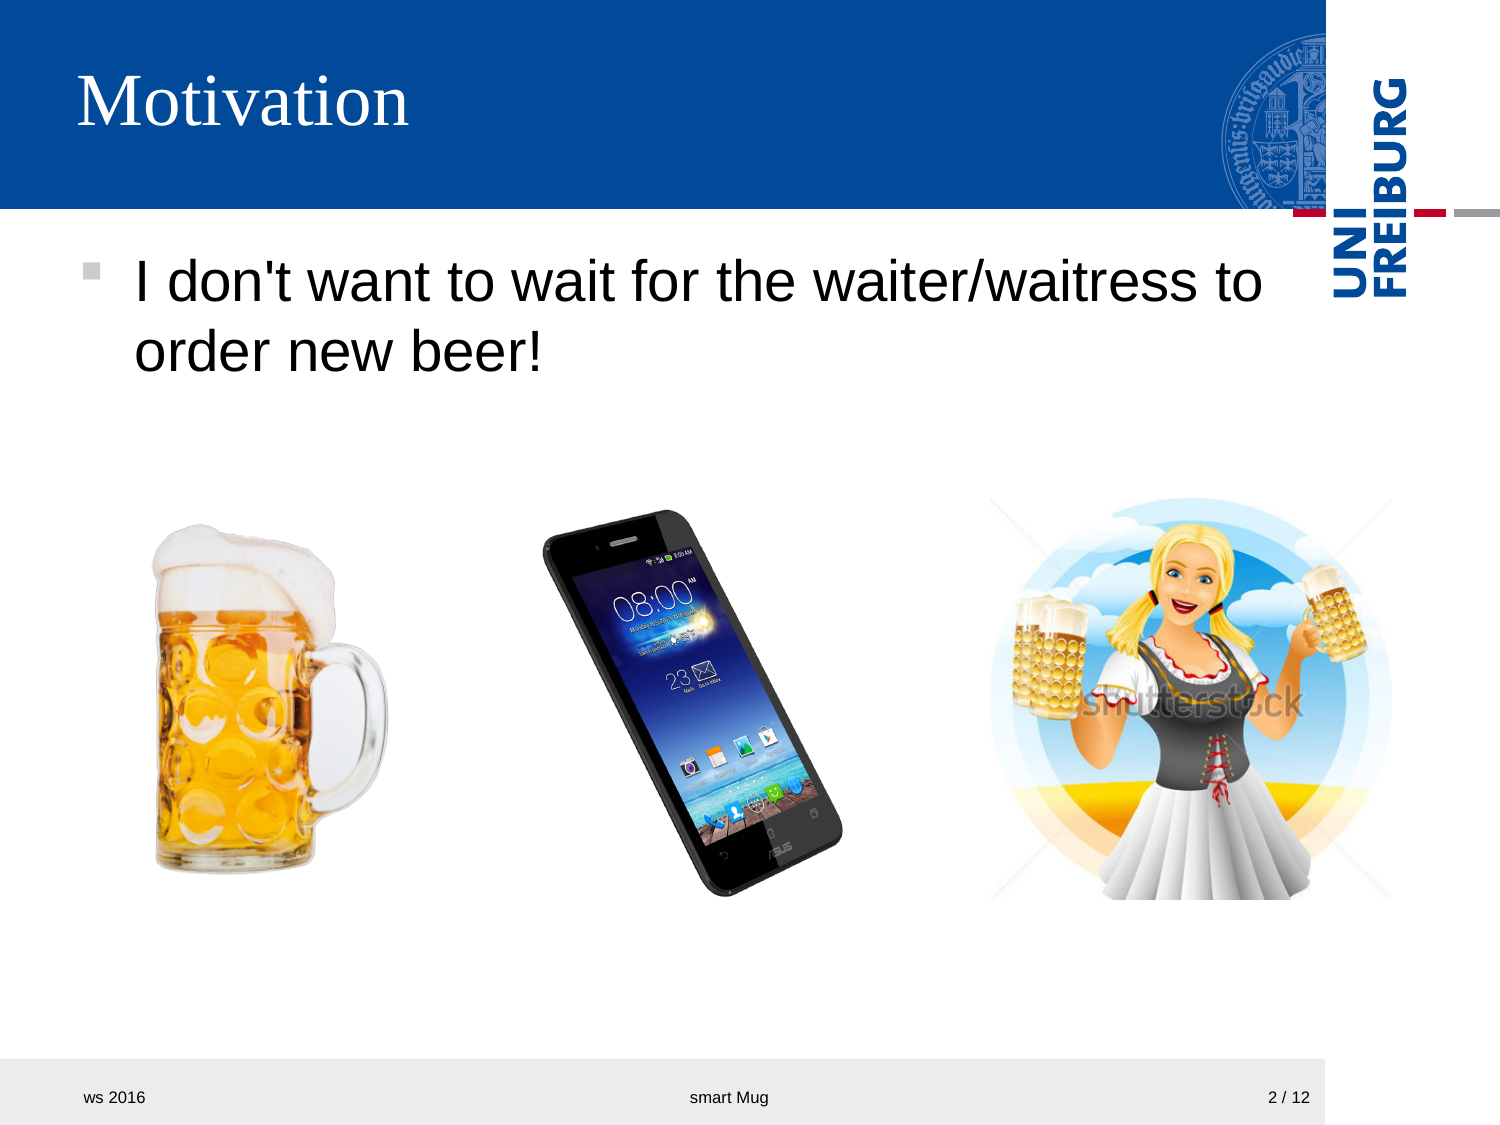

# Motivation
I don't want to wait for the waiter/waitress to order new beer!